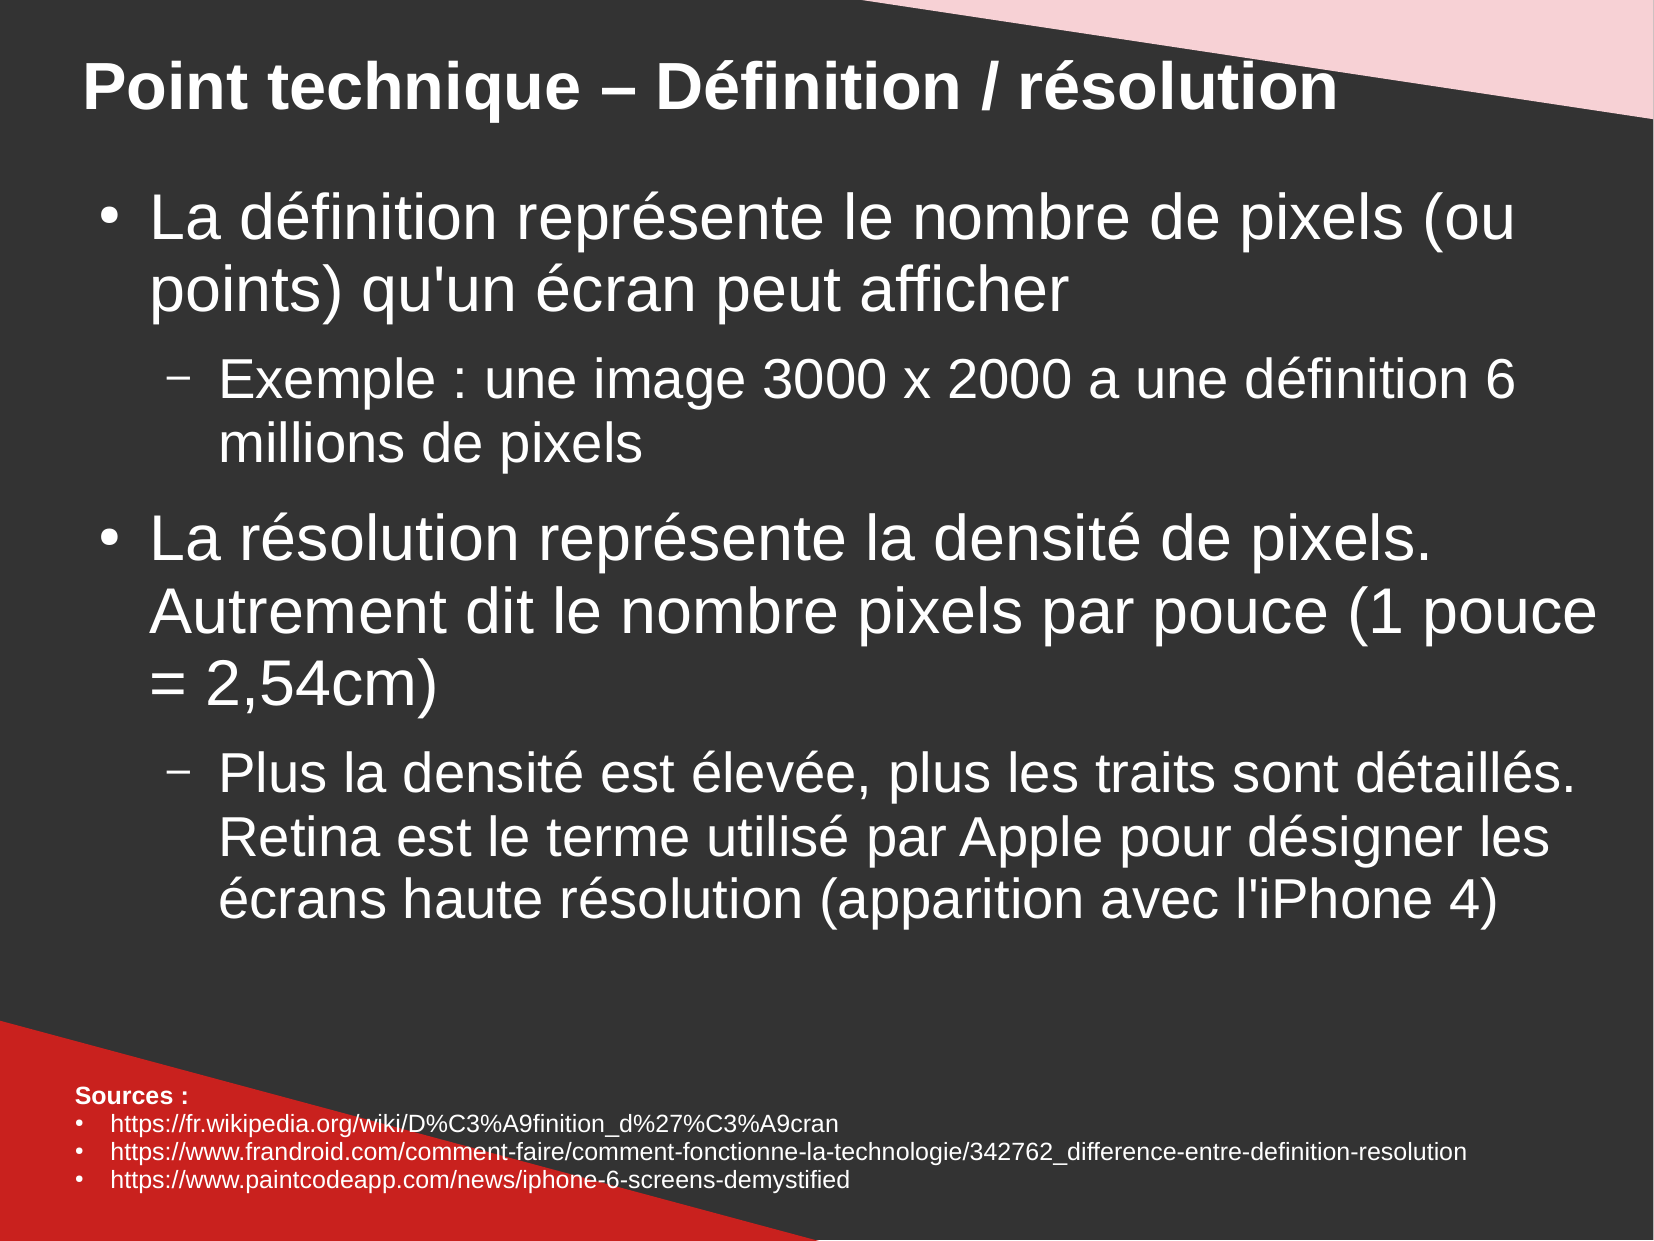

# Point technique – Définition / résolution
La définition représente le nombre de pixels (ou points) qu'un écran peut afficher
Exemple : une image 3000 x 2000 a une définition 6 millions de pixels
La résolution représente la densité de pixels. Autrement dit le nombre pixels par pouce (1 pouce = 2,54cm)
Plus la densité est élevée, plus les traits sont détaillés. Retina est le terme utilisé par Apple pour désigner les écrans haute résolution (apparition avec l'iPhone 4)
Sources :
https://fr.wikipedia.org/wiki/D%C3%A9finition_d%27%C3%A9cran
https://www.frandroid.com/comment-faire/comment-fonctionne-la-technologie/342762_difference-entre-definition-resolution
https://www.paintcodeapp.com/news/iphone-6-screens-demystified